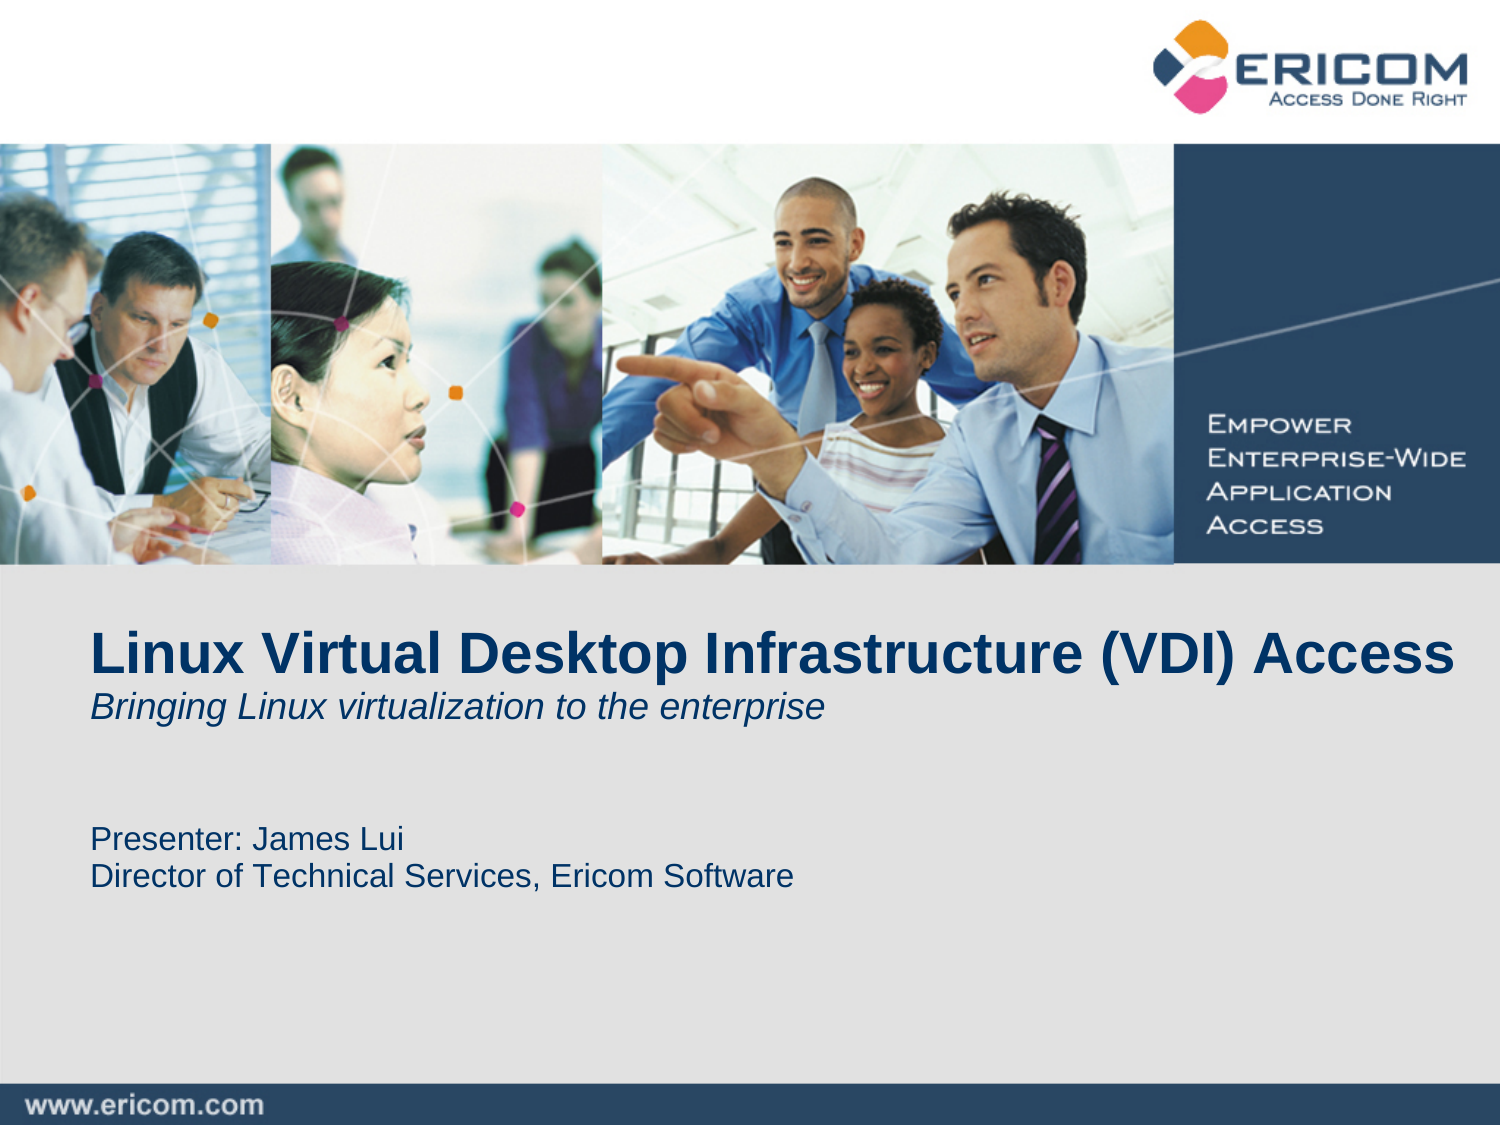

# Linux Virtual Desktop Infrastructure (VDI) Access Bringing Linux virtualization to the enterprise Presenter: James Lui Director of Technical Services, Ericom Software